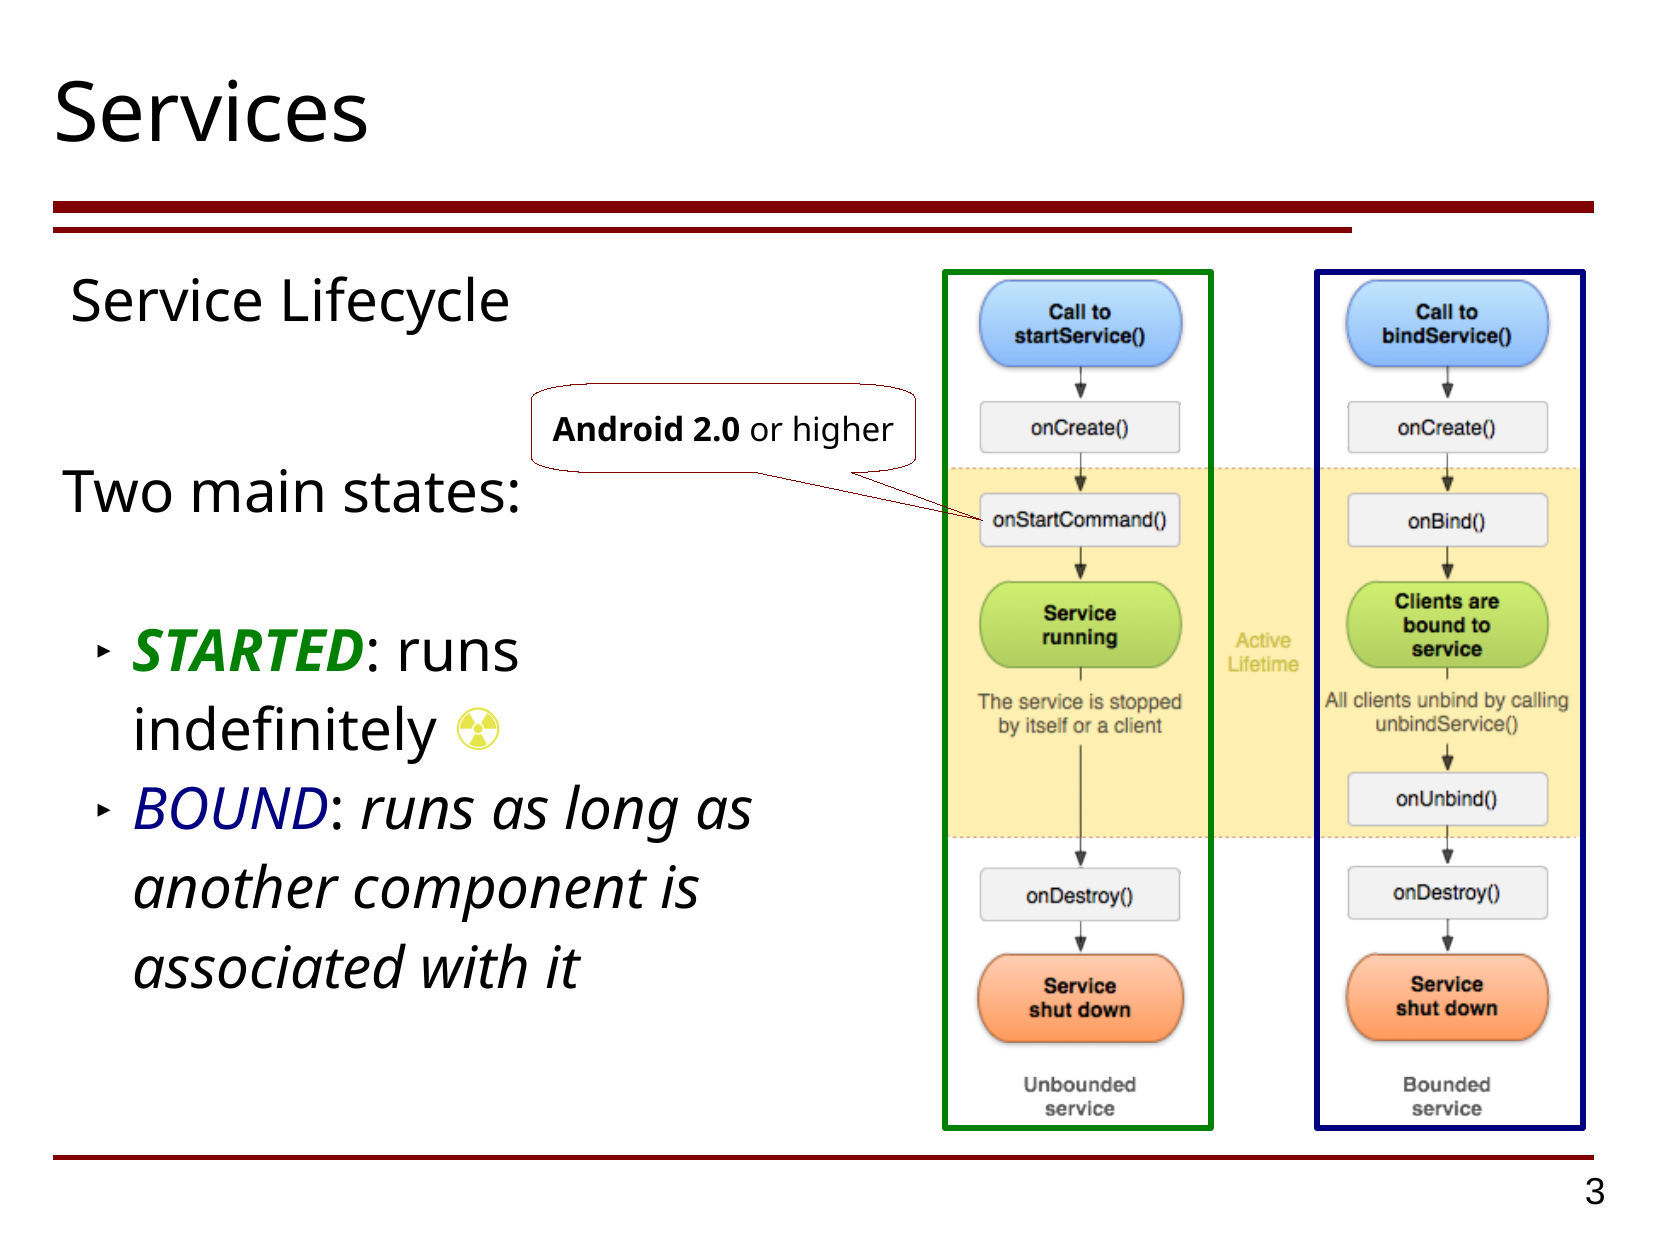

# Services
Service Lifecycle
Android 2.0 or higher
Two main states:
STARTED: runs
indefinitely ☢
BOUND: runs as long as
another component is
associated with it